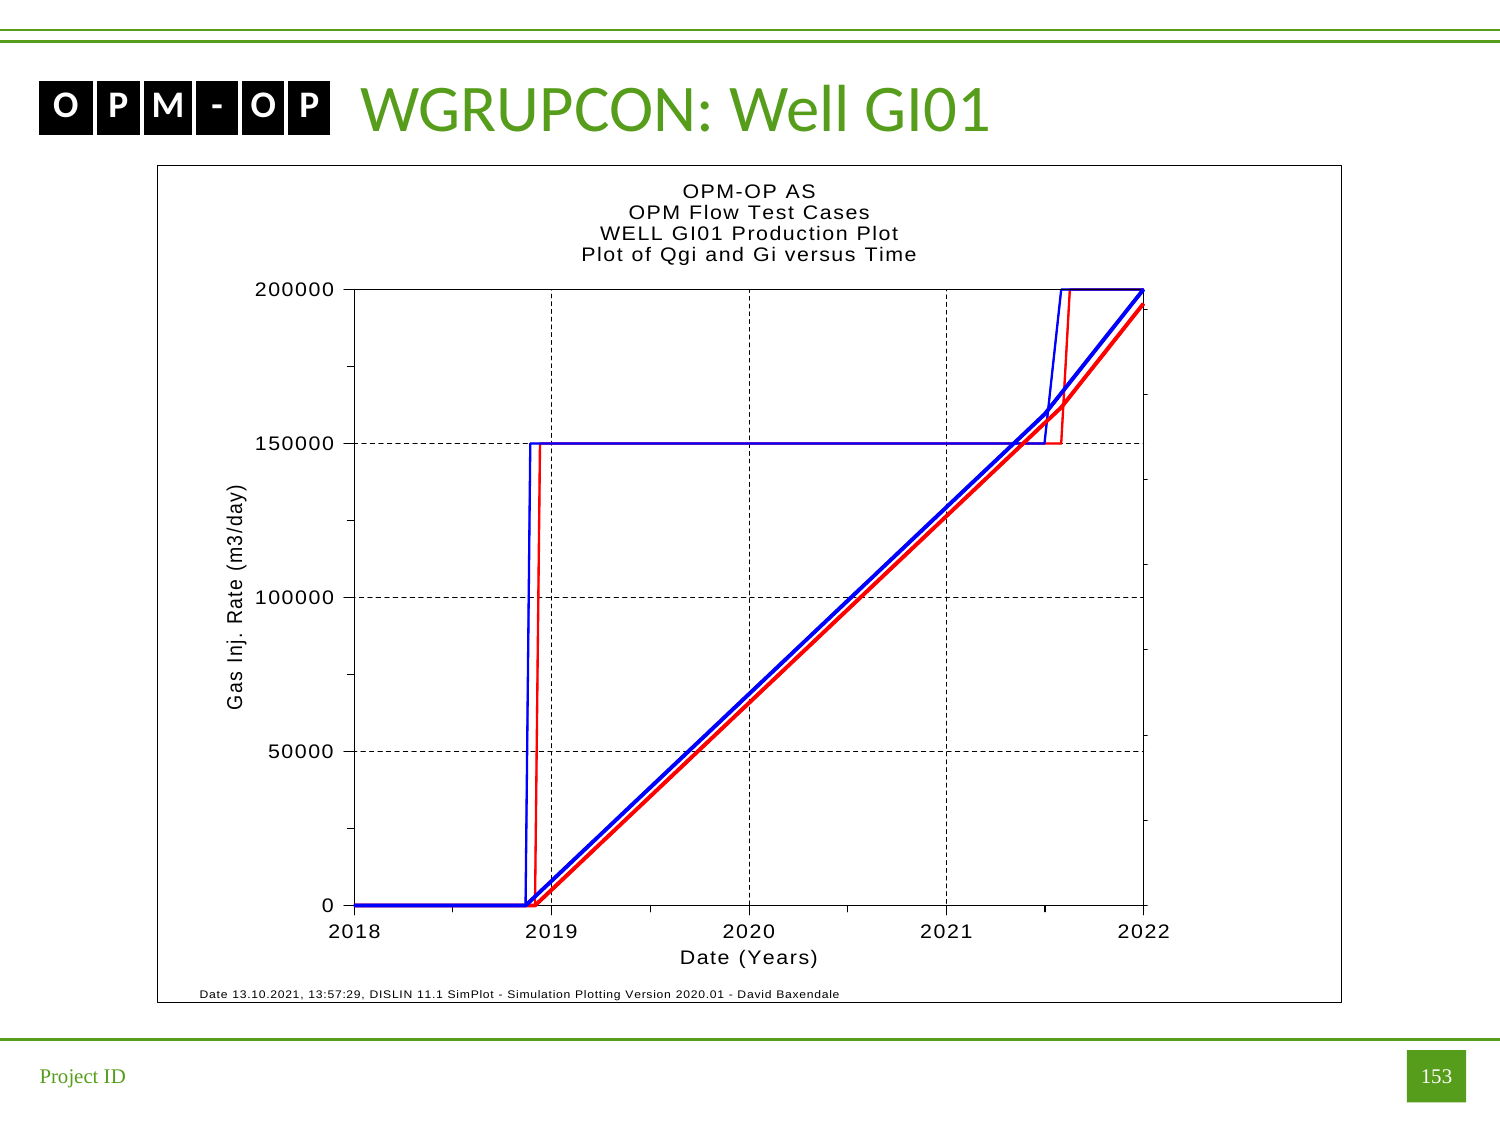

# WGRUPCON: well GI01
Project ID
153